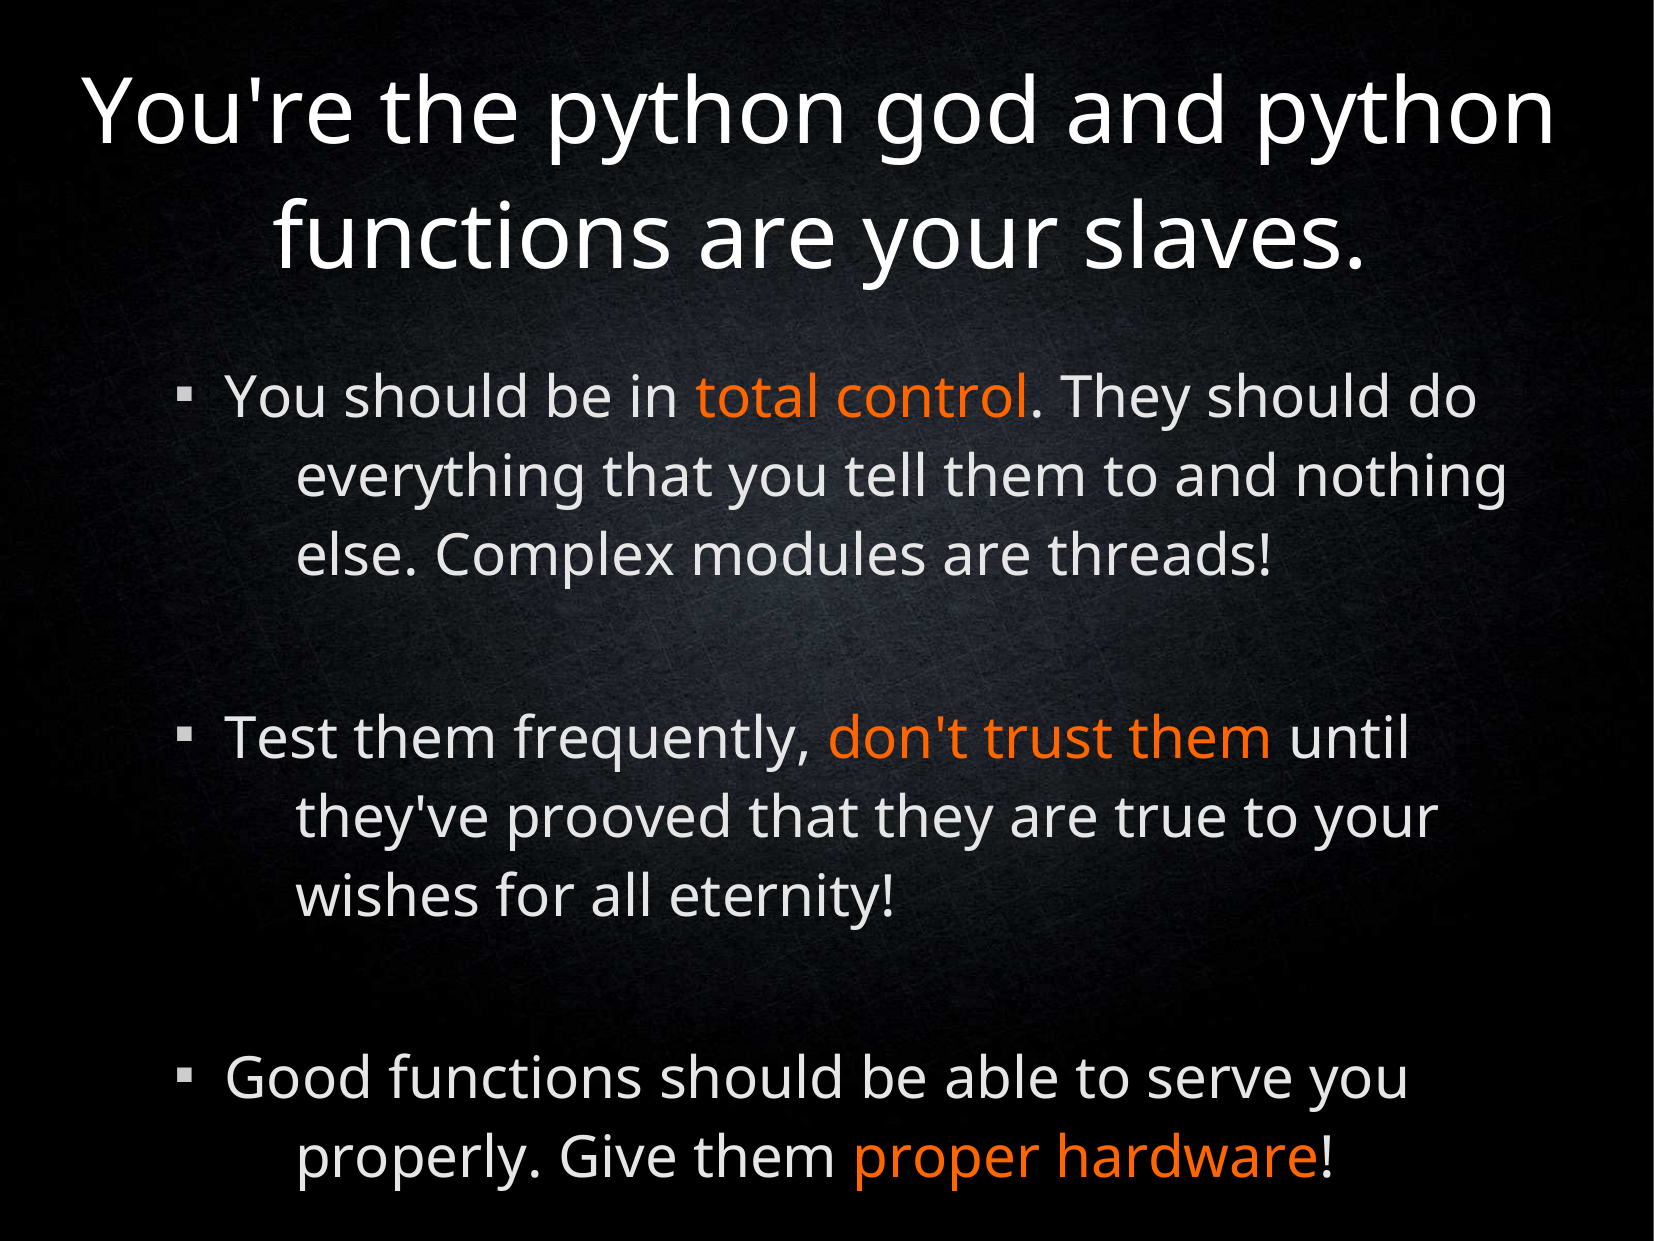

# You're the python god and python functions are your slaves.
You should be in total control. They should do everything that you tell them to and nothing else. Complex modules are threads!
Test them frequently, don't trust them until they've prooved that they are true to your wishes for all eternity!
Good functions should be able to serve you properly. Give them proper hardware!